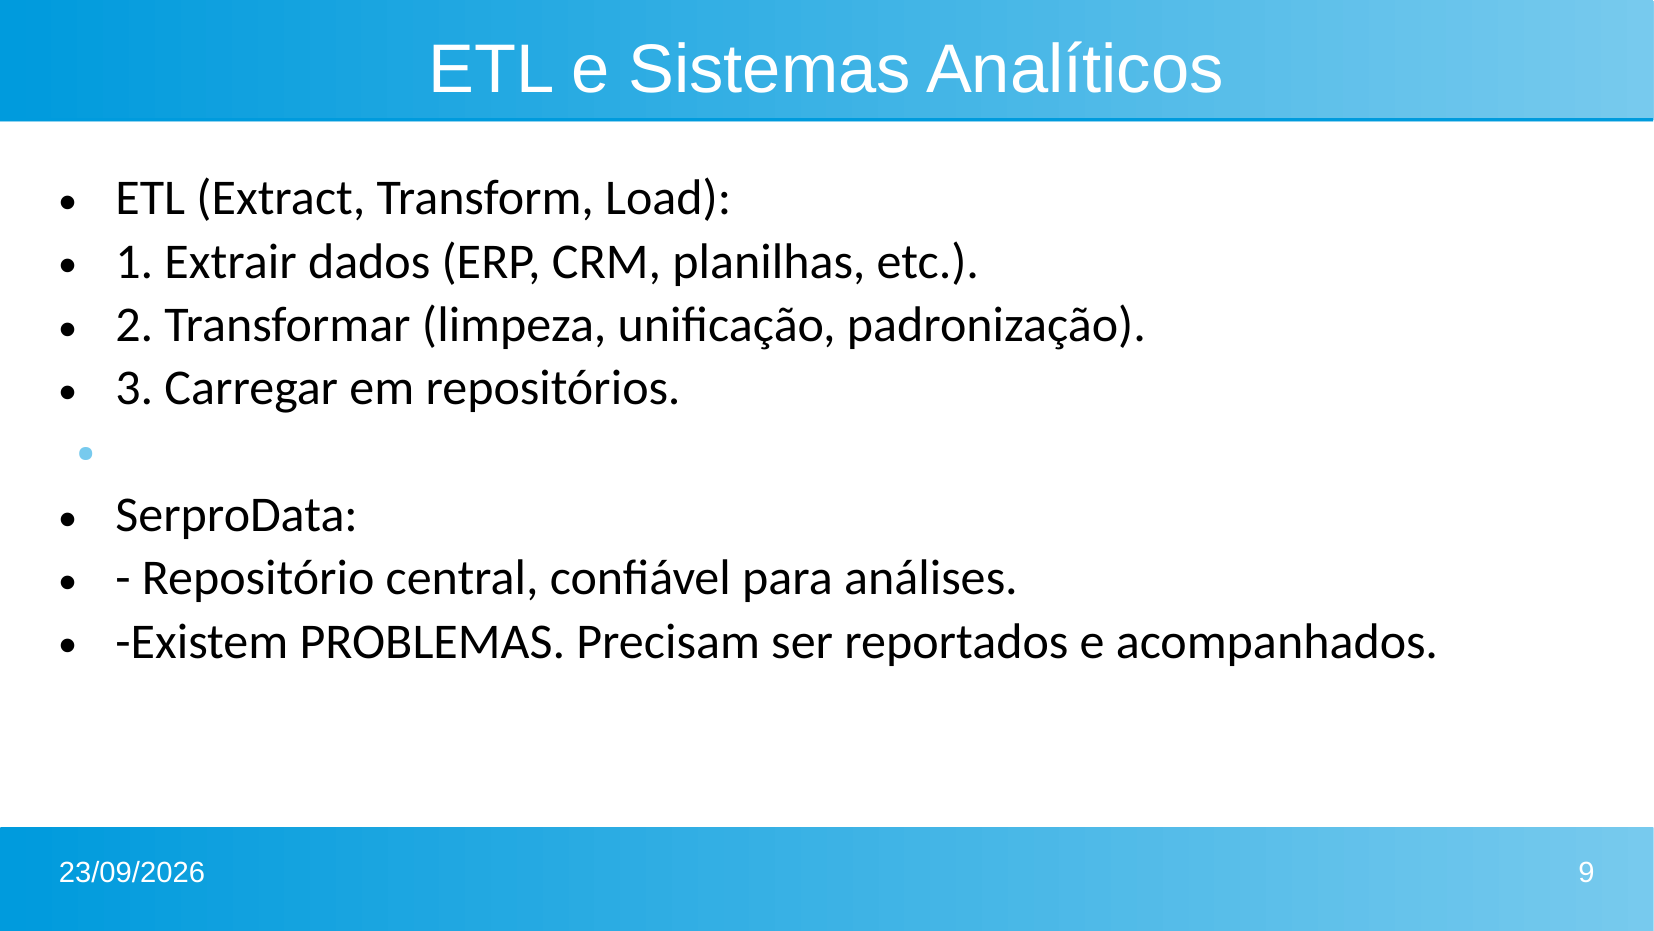

# ETL e Sistemas Analíticos
ETL (Extract, Transform, Load):
1. Extrair dados (ERP, CRM, planilhas, etc.).
2. Transformar (limpeza, unificação, padronização).
3. Carregar em repositórios.
SerproData:
- Repositório central, confiável para análises.
-Existem PROBLEMAS. Precisam ser reportados e acompanhados.
9